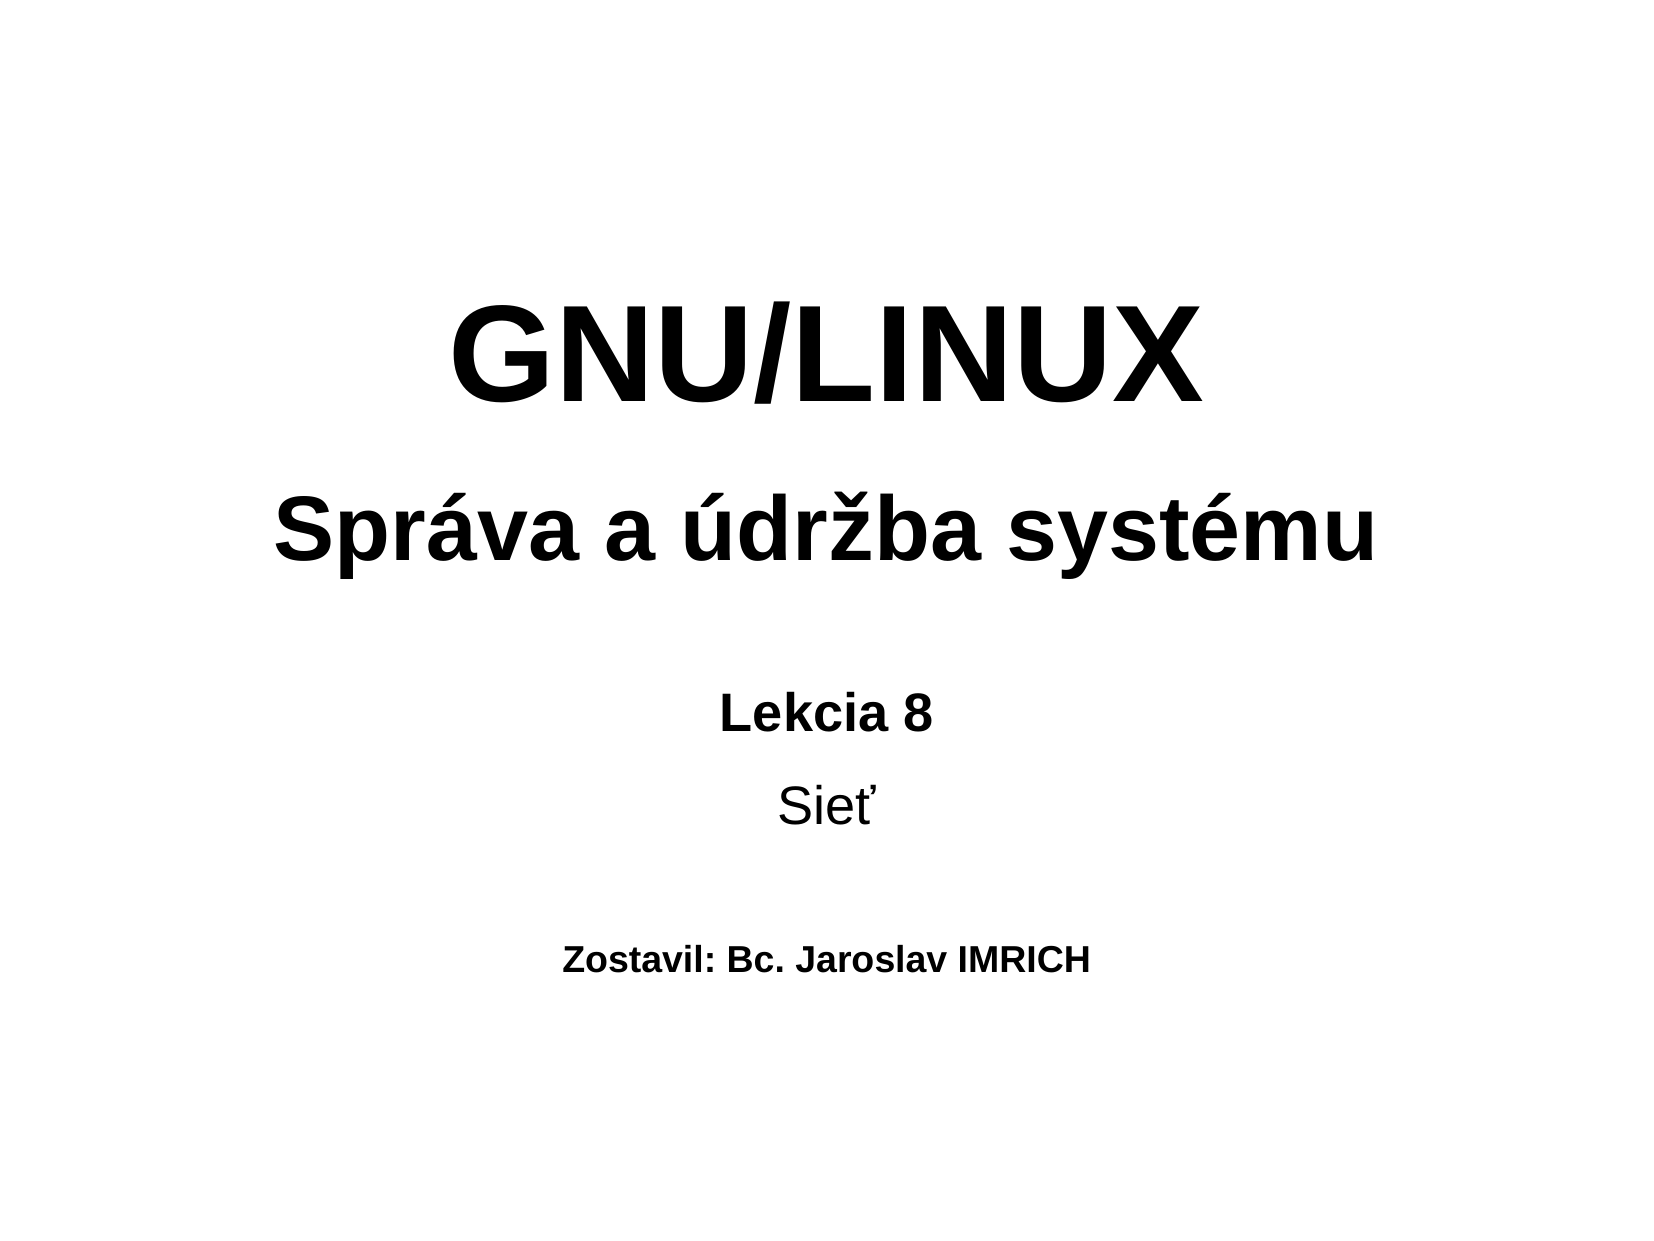

# GNU/LINUX Správa a údržba systému Lekcia 8 Sieť Zostavil: Bc. Jaroslav IMRICH